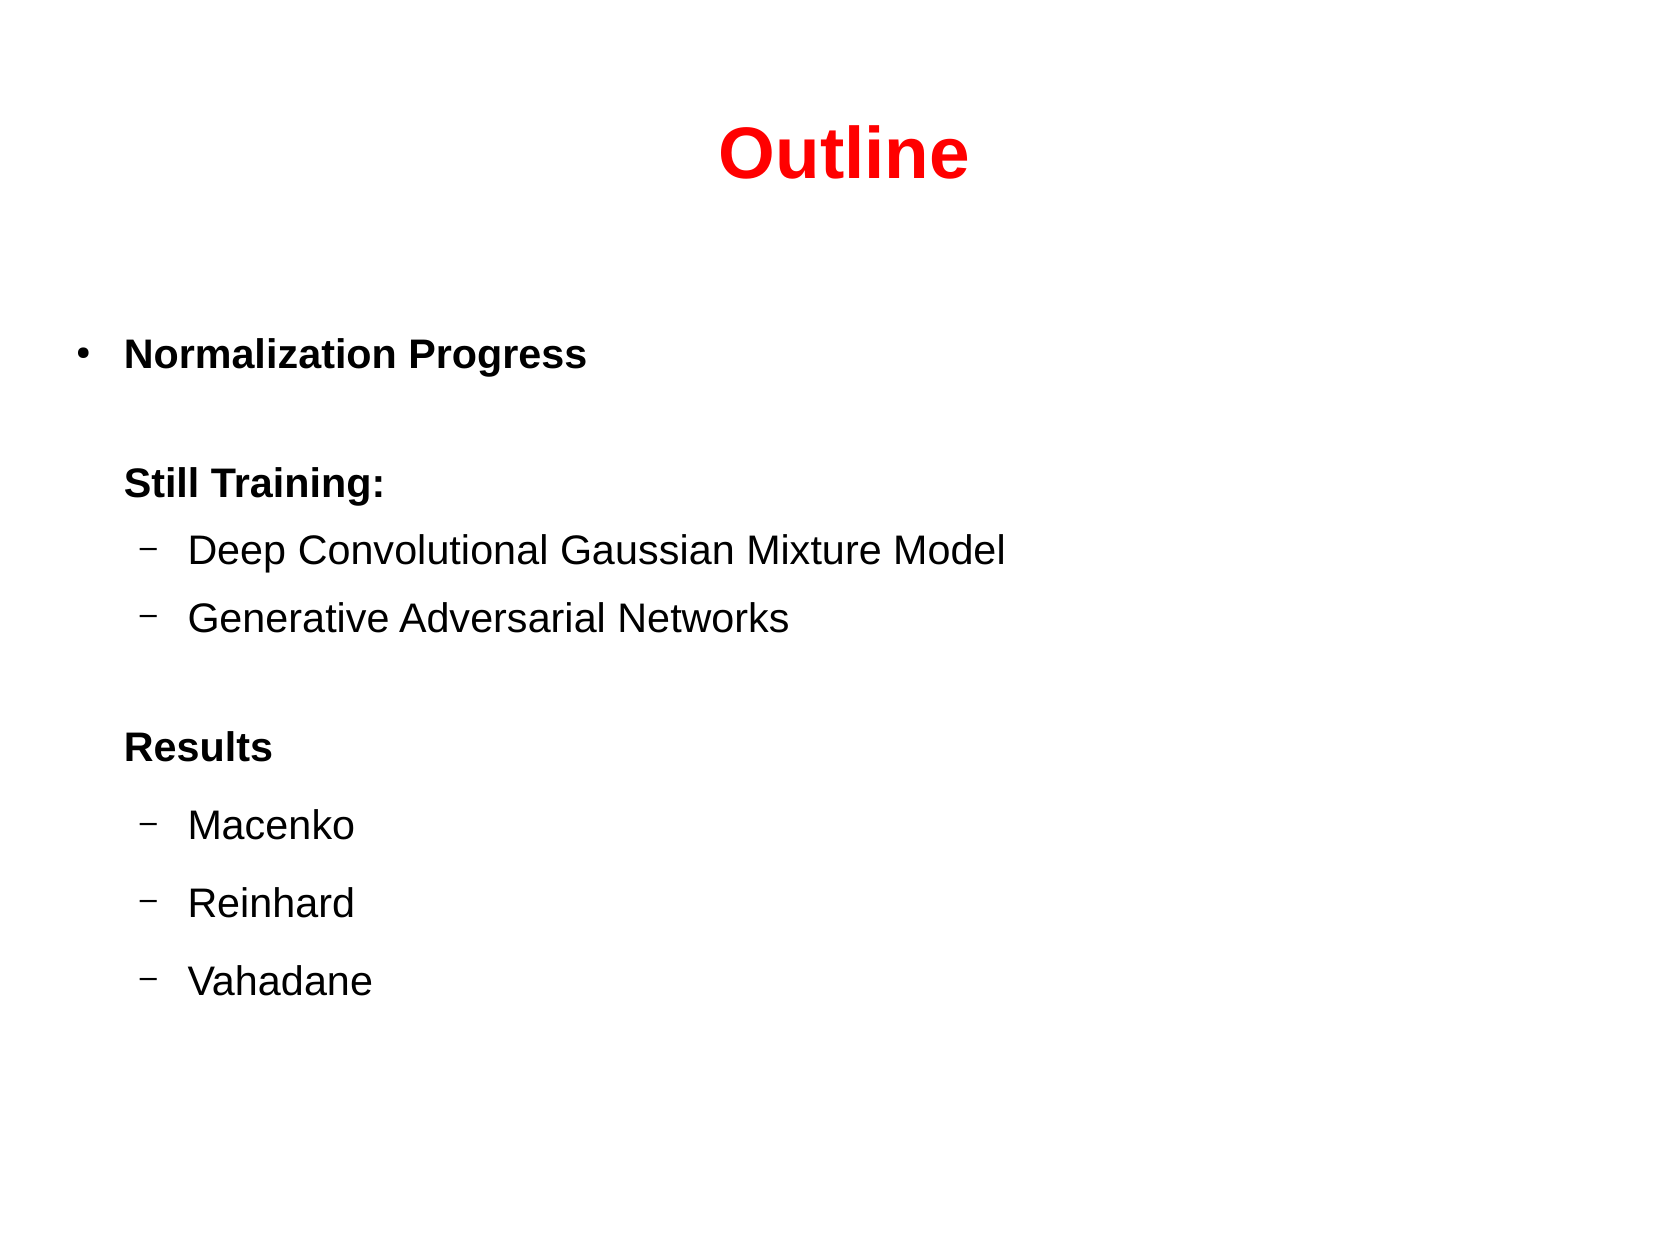

# Outline
Normalization Progress
Still Training:
Deep Convolutional Gaussian Mixture Model
Generative Adversarial Networks
Results
Macenko
Reinhard
Vahadane